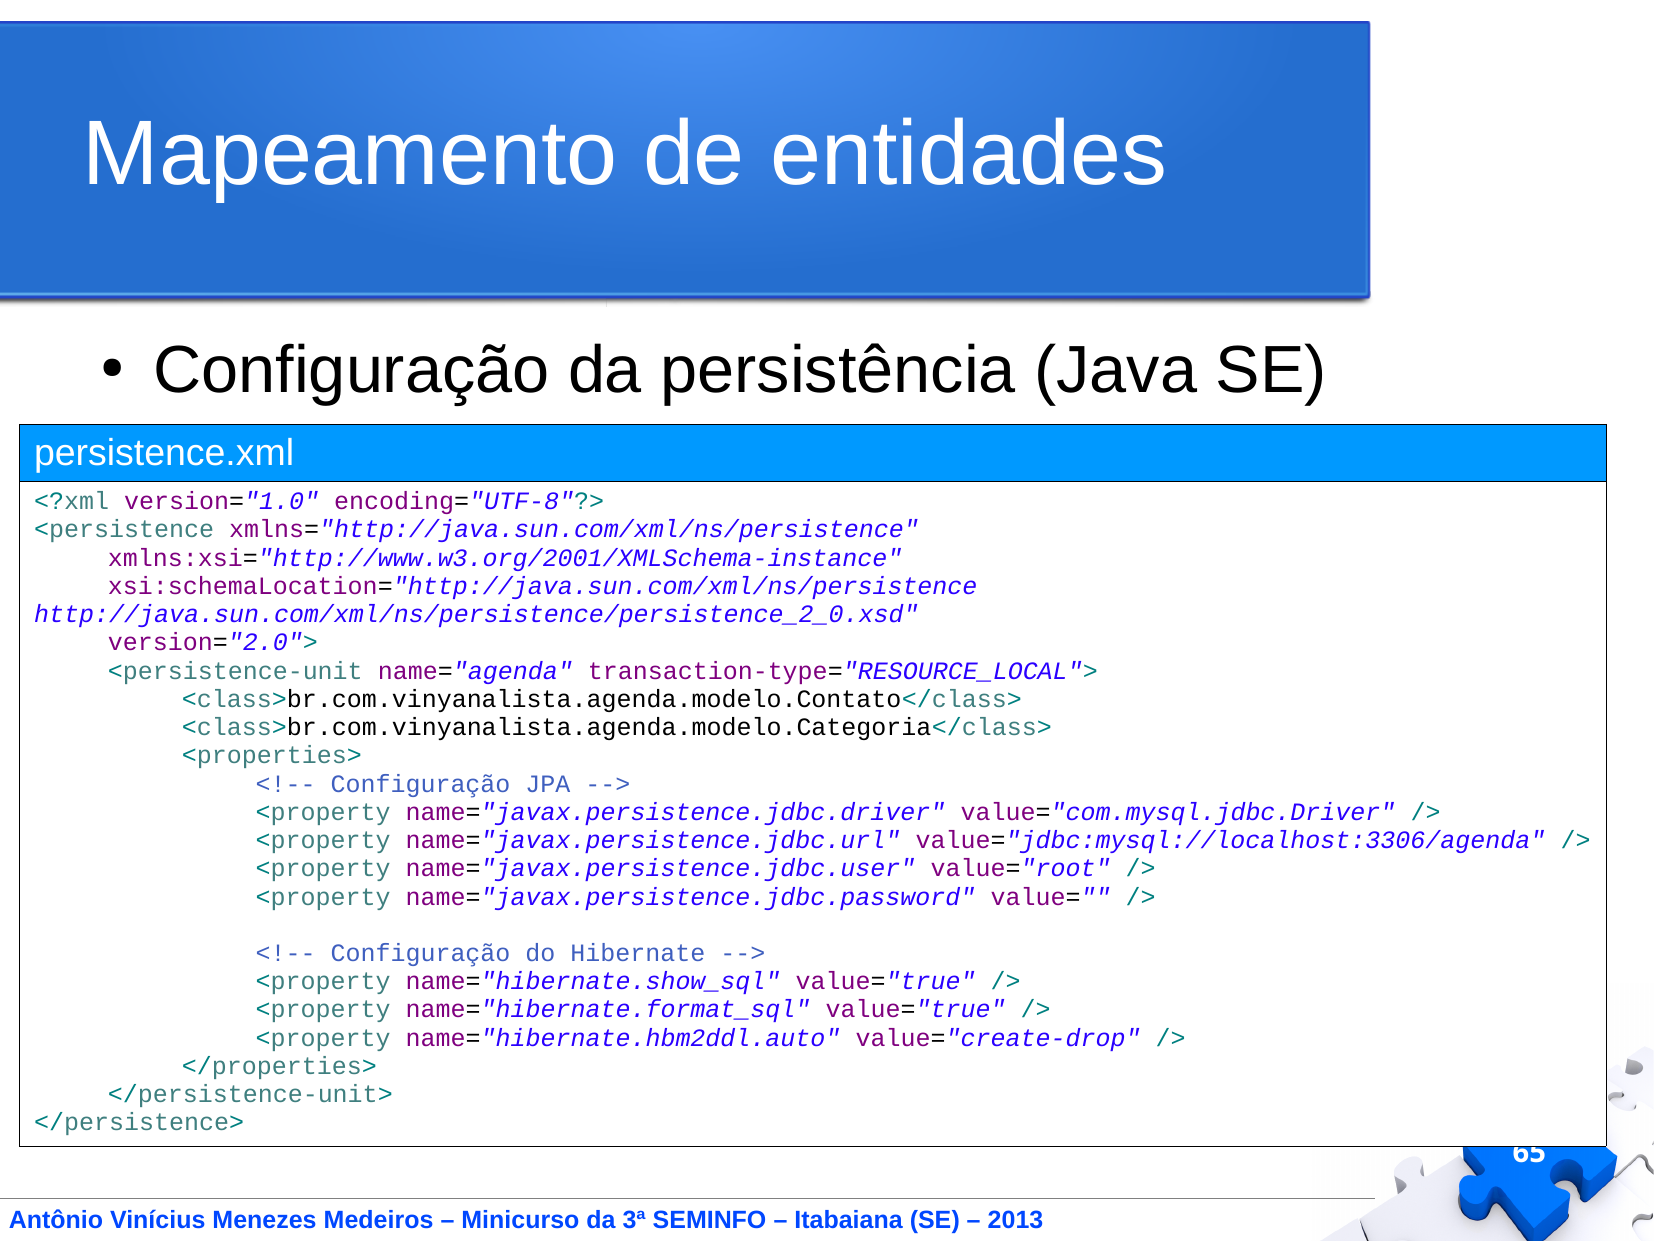

# Mapeamento de entidades
Configuração da persistência (Java SE)
| persistence.xml |
| --- |
| <?xml version="1.0" encoding="UTF-8"?> <persistence xmlns="http://java.sun.com/xml/ns/persistence" xmlns:xsi="http://www.w3.org/2001/XMLSchema-instance" xsi:schemaLocation="http://java.sun.com/xml/ns/persistence http://java.sun.com/xml/ns/persistence/persistence\_2\_0.xsd" version="2.0"> <persistence-unit name="agenda" transaction-type="RESOURCE\_LOCAL"> <class>br.com.vinyanalista.agenda.modelo.Contato</class> <class>br.com.vinyanalista.agenda.modelo.Categoria</class> <properties> <!-- Configuração JPA --> <property name="javax.persistence.jdbc.driver" value="com.mysql.jdbc.Driver" /> <property name="javax.persistence.jdbc.url" value="jdbc:mysql://localhost:3306/agenda" /> <property name="javax.persistence.jdbc.user" value="root" /> <property name="javax.persistence.jdbc.password" value="" /> <!-- Configuração do Hibernate --> <property name="hibernate.show\_sql" value="true" /> <property name="hibernate.format\_sql" value="true" /> <property name="hibernate.hbm2ddl.auto" value="create-drop" /> </properties> </persistence-unit> </persistence> |
65